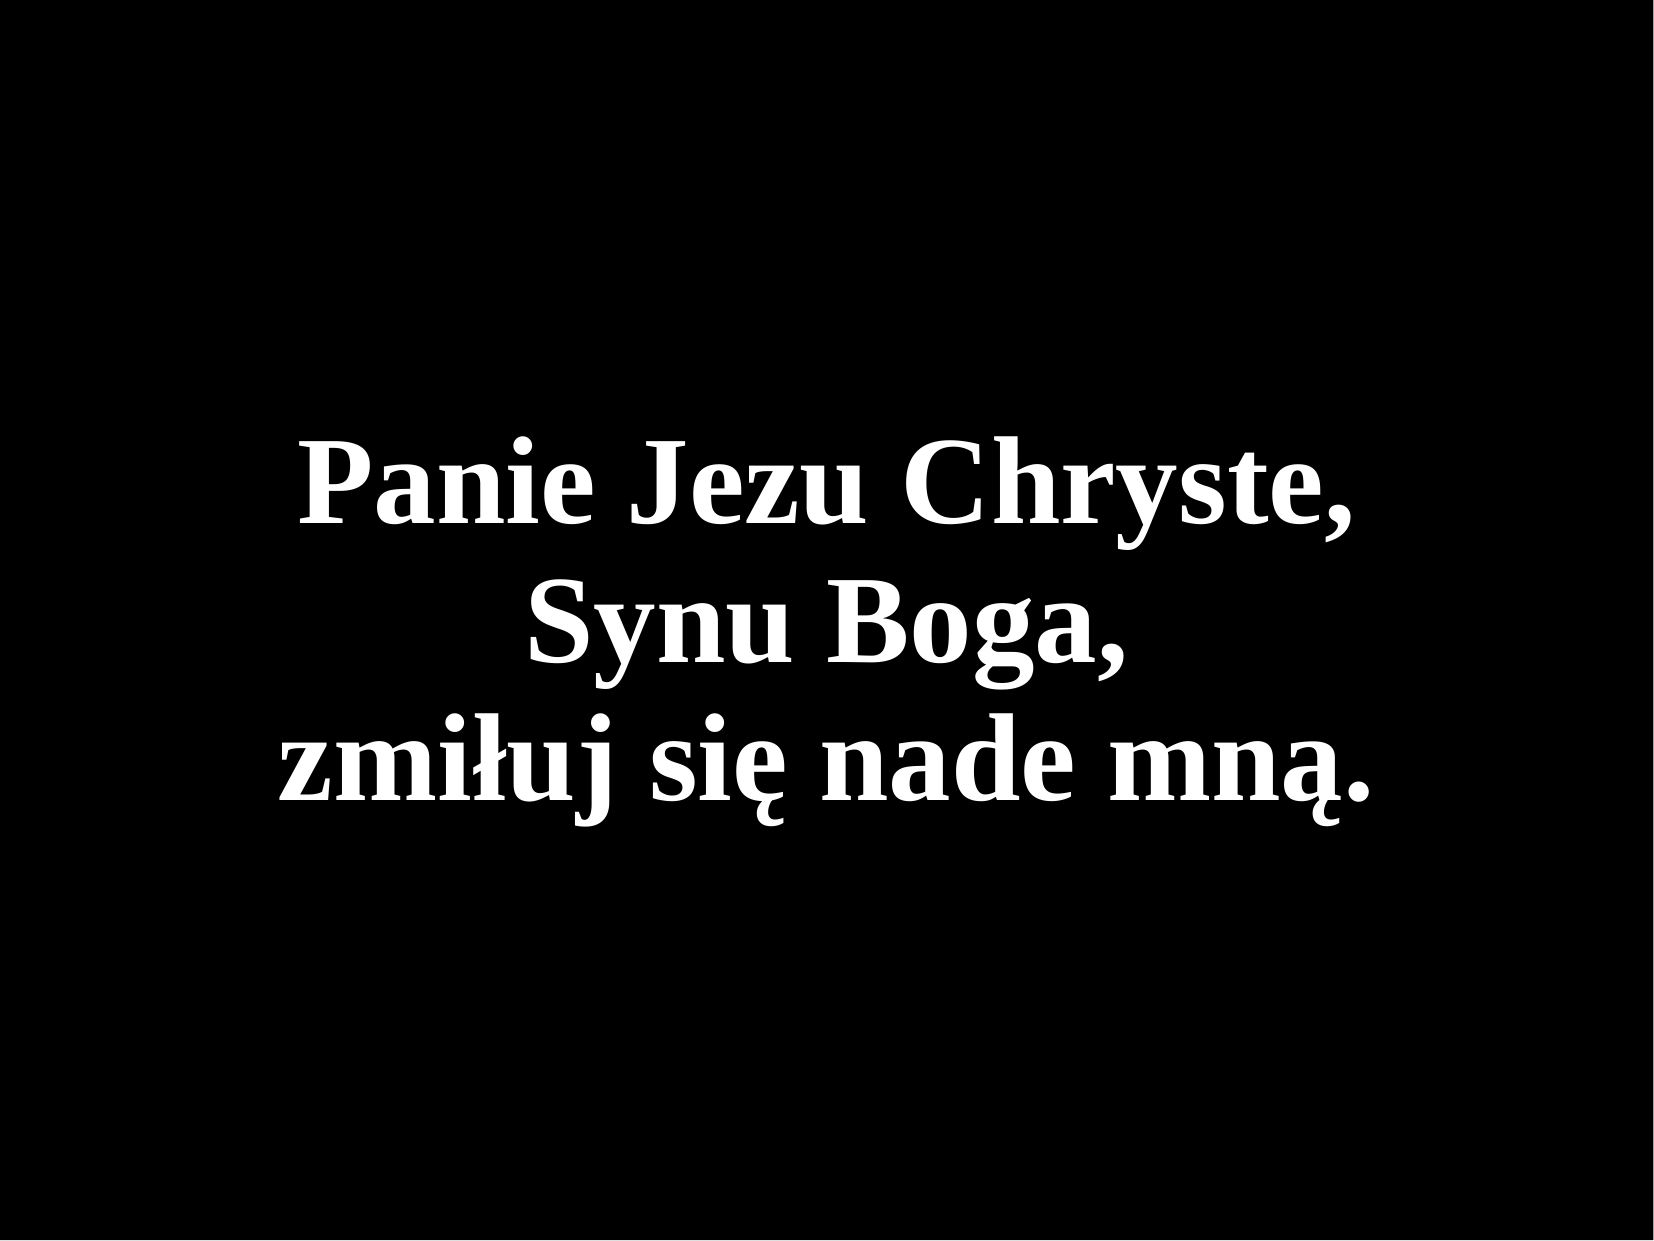

# Panie Jezu Chryste, Synu Boga, zmiłuj się nade mną.